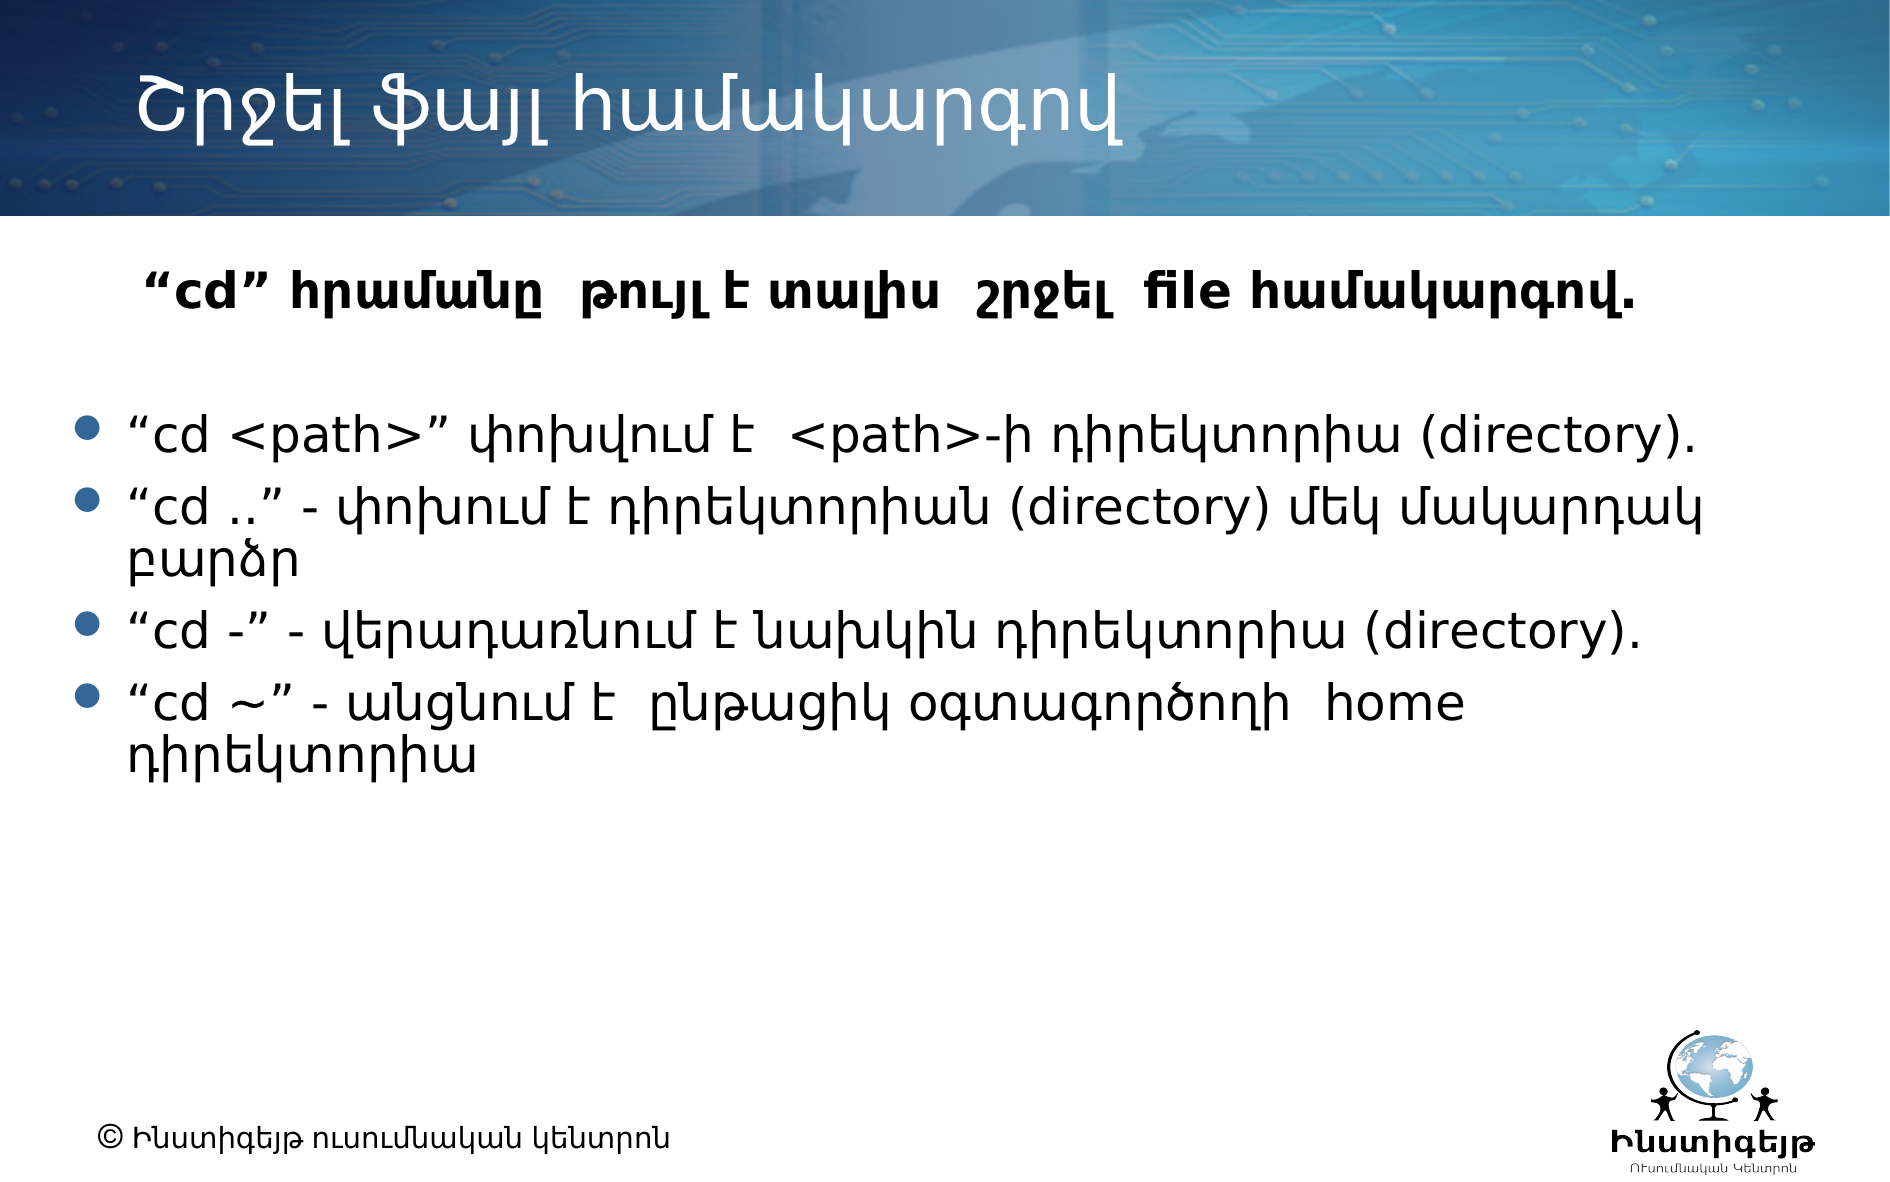

Շրջել ֆայլ համակարգով
# “cd” հրամանը թույլ է տալիս շրջել file համակարգով.
“cd <path>” փոխվում է <path>-ի դիրեկտորիա (directory).
“cd ..” - փոխում է դիրեկտորիան (directory) մեկ մակարդակ բարձր
“cd -” - վերադառնում է նախկին դիրեկտորիա (directory).
“cd ~” - անցնում է ընթացիկ օգտագործողի home դիրեկտորիա